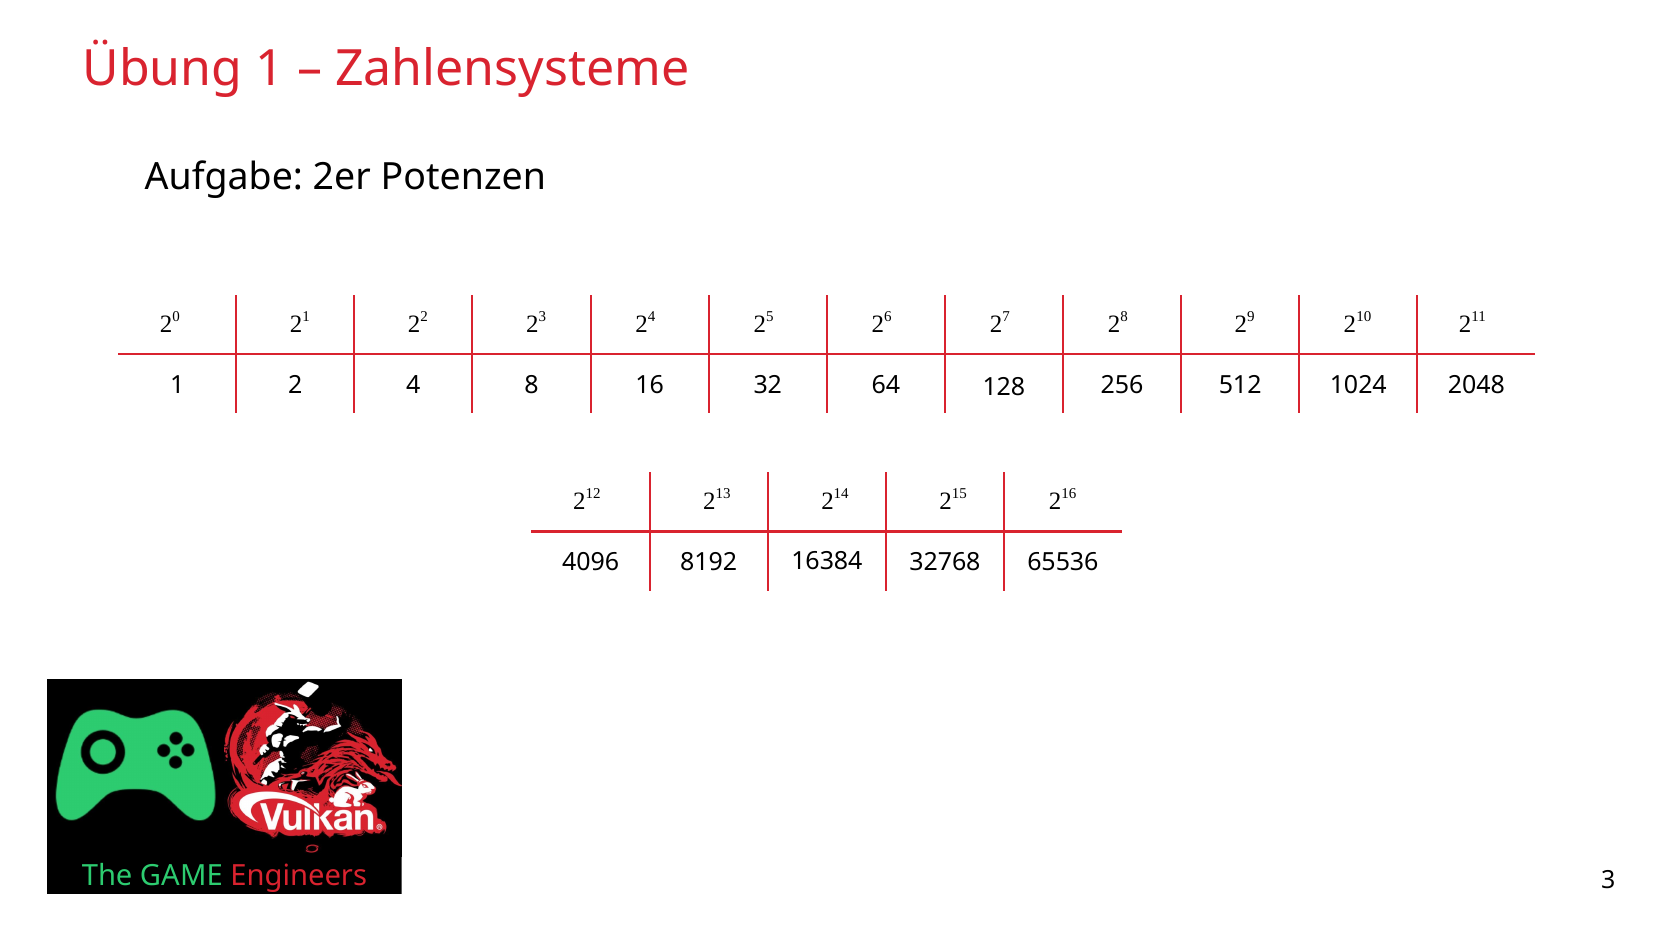

# Übung 1 – Zahlensysteme
Aufgabe: 2er Potenzen
1
2
4
8
16
32
64
256
512
1024
2048
128
4096
16384
32768
65536
8192